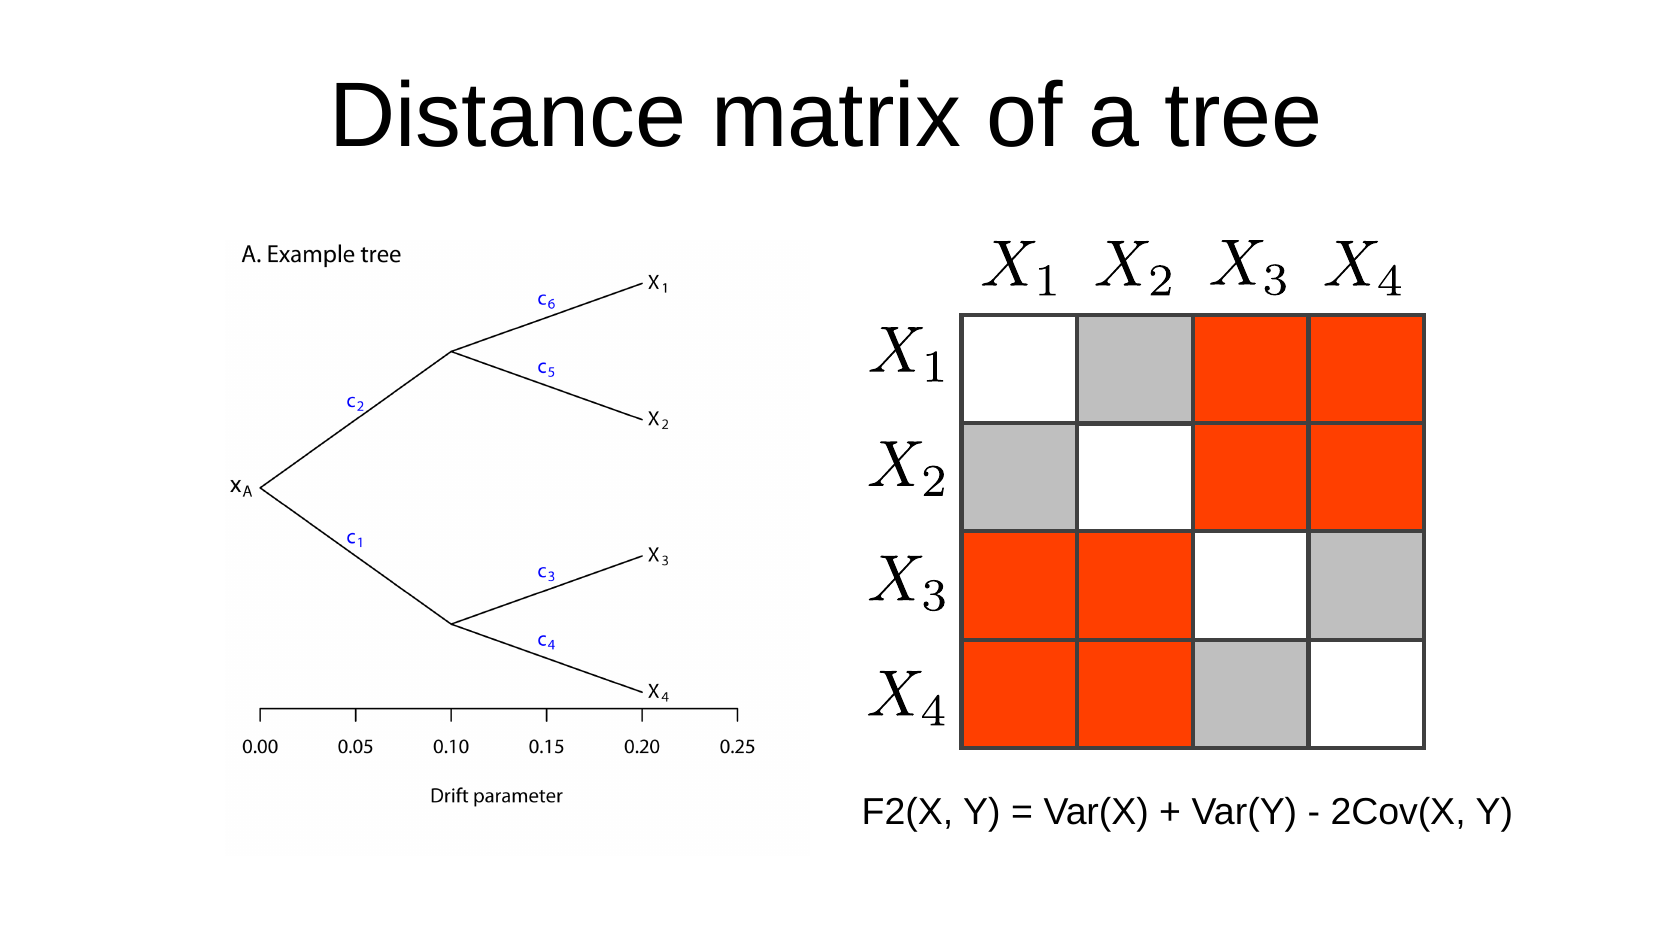

# Distance matrix of a tree
F2(X, Y) = Var(X) + Var(Y) - 2Cov(X, Y)